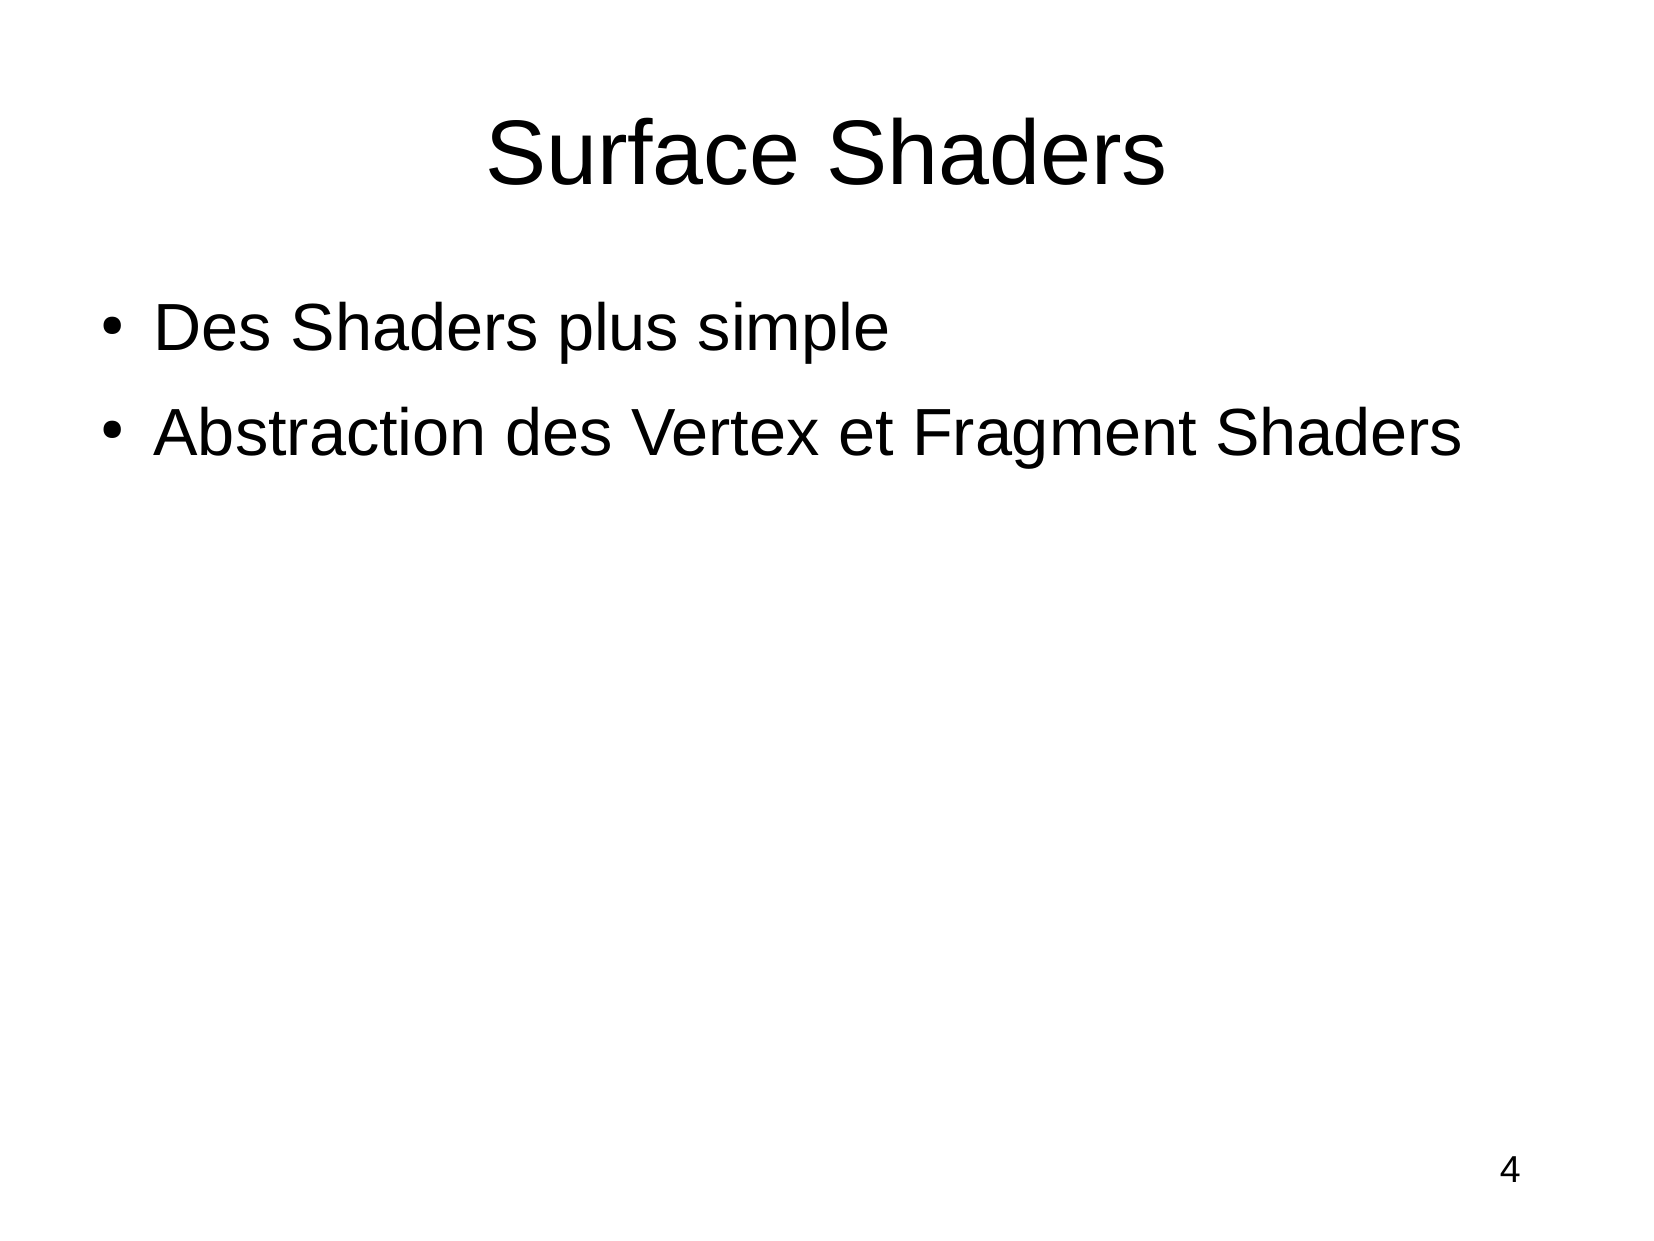

# Surface Shaders
Des Shaders plus simple
Abstraction des Vertex et Fragment Shaders